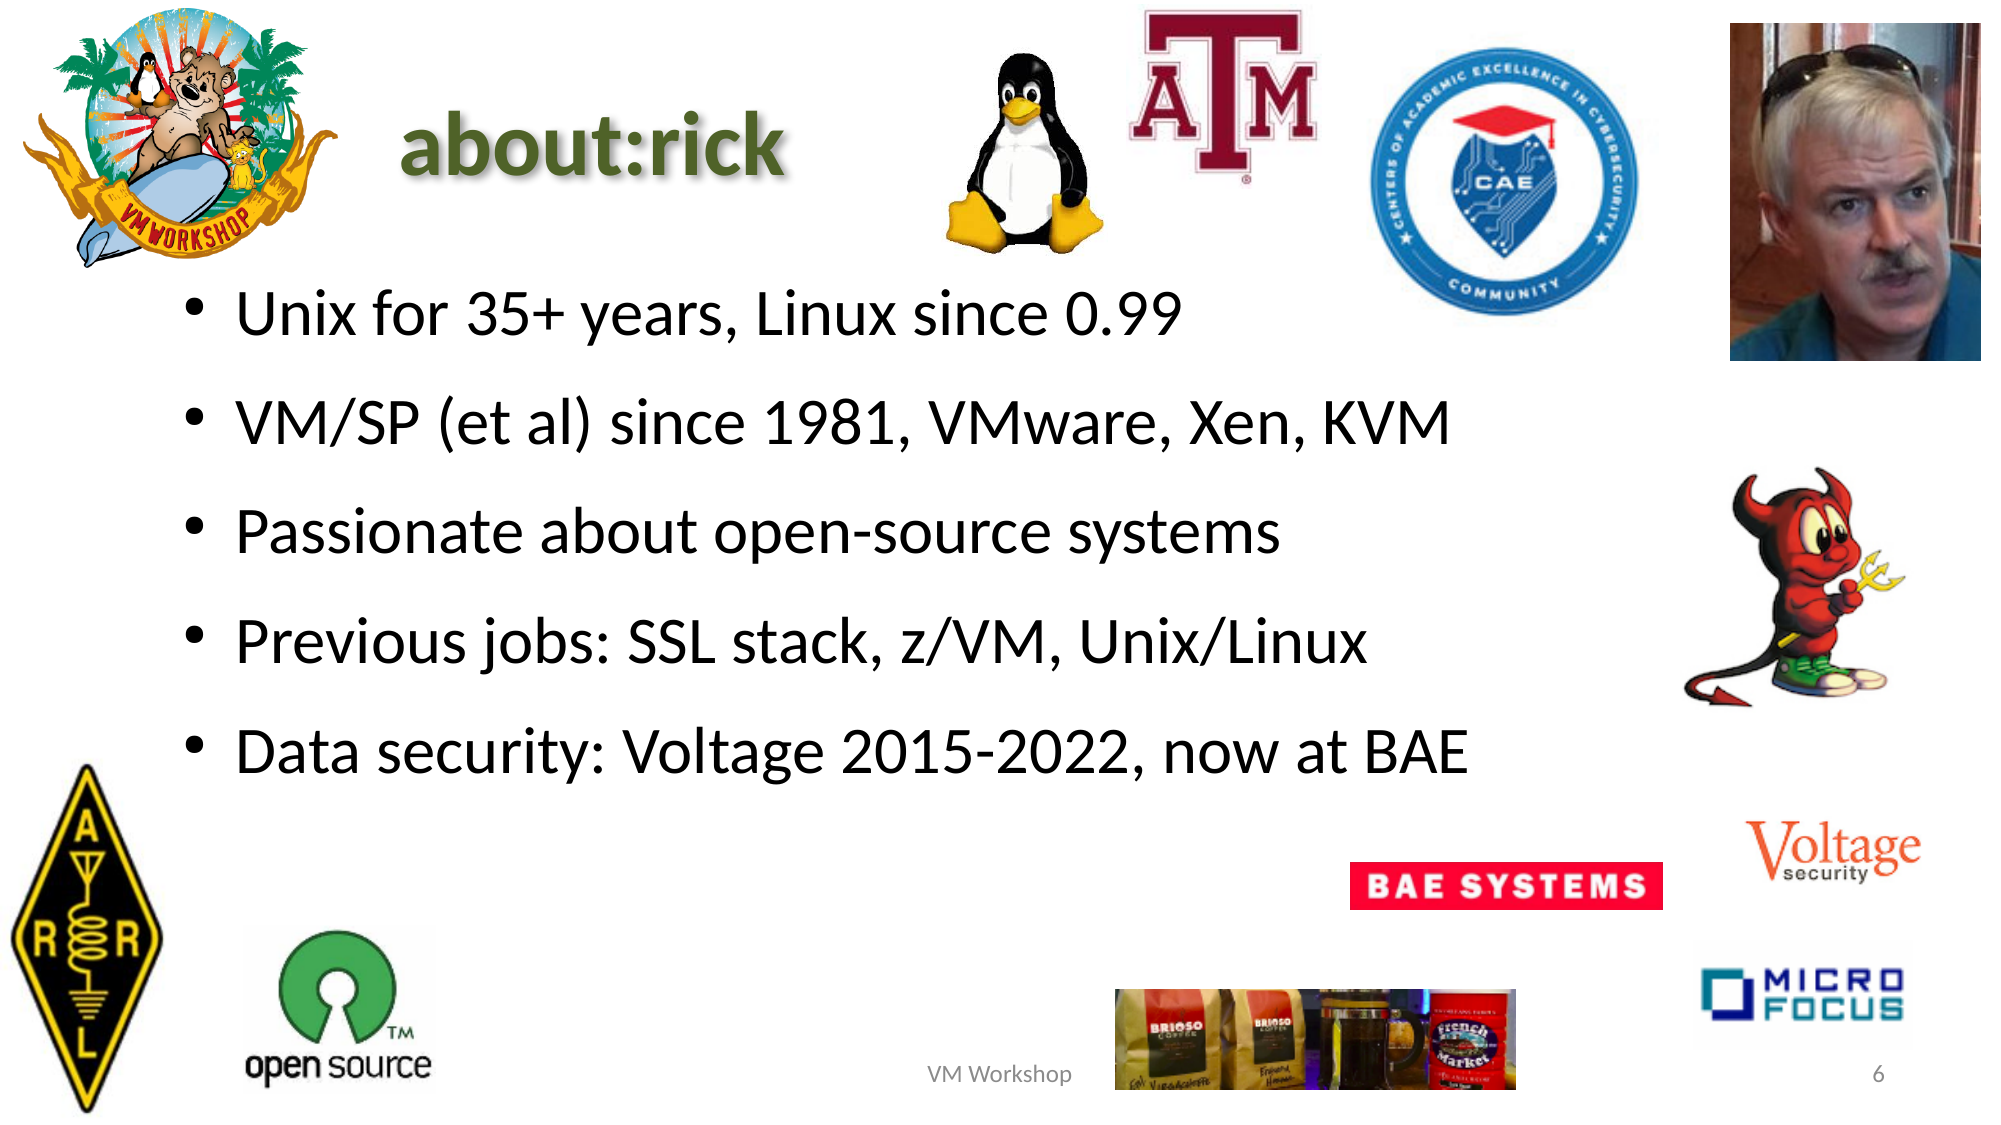

# about:rick
Unix for 35+ years, Linux since 0.99
VM/SP (et al) since 1981, VMware, Xen, KVM
Passionate about open-source systems
Previous jobs: SSL stack, z/VM, Unix/Linux
Data security: Voltage 2015-2022, now at BAE
VM Workshop
6